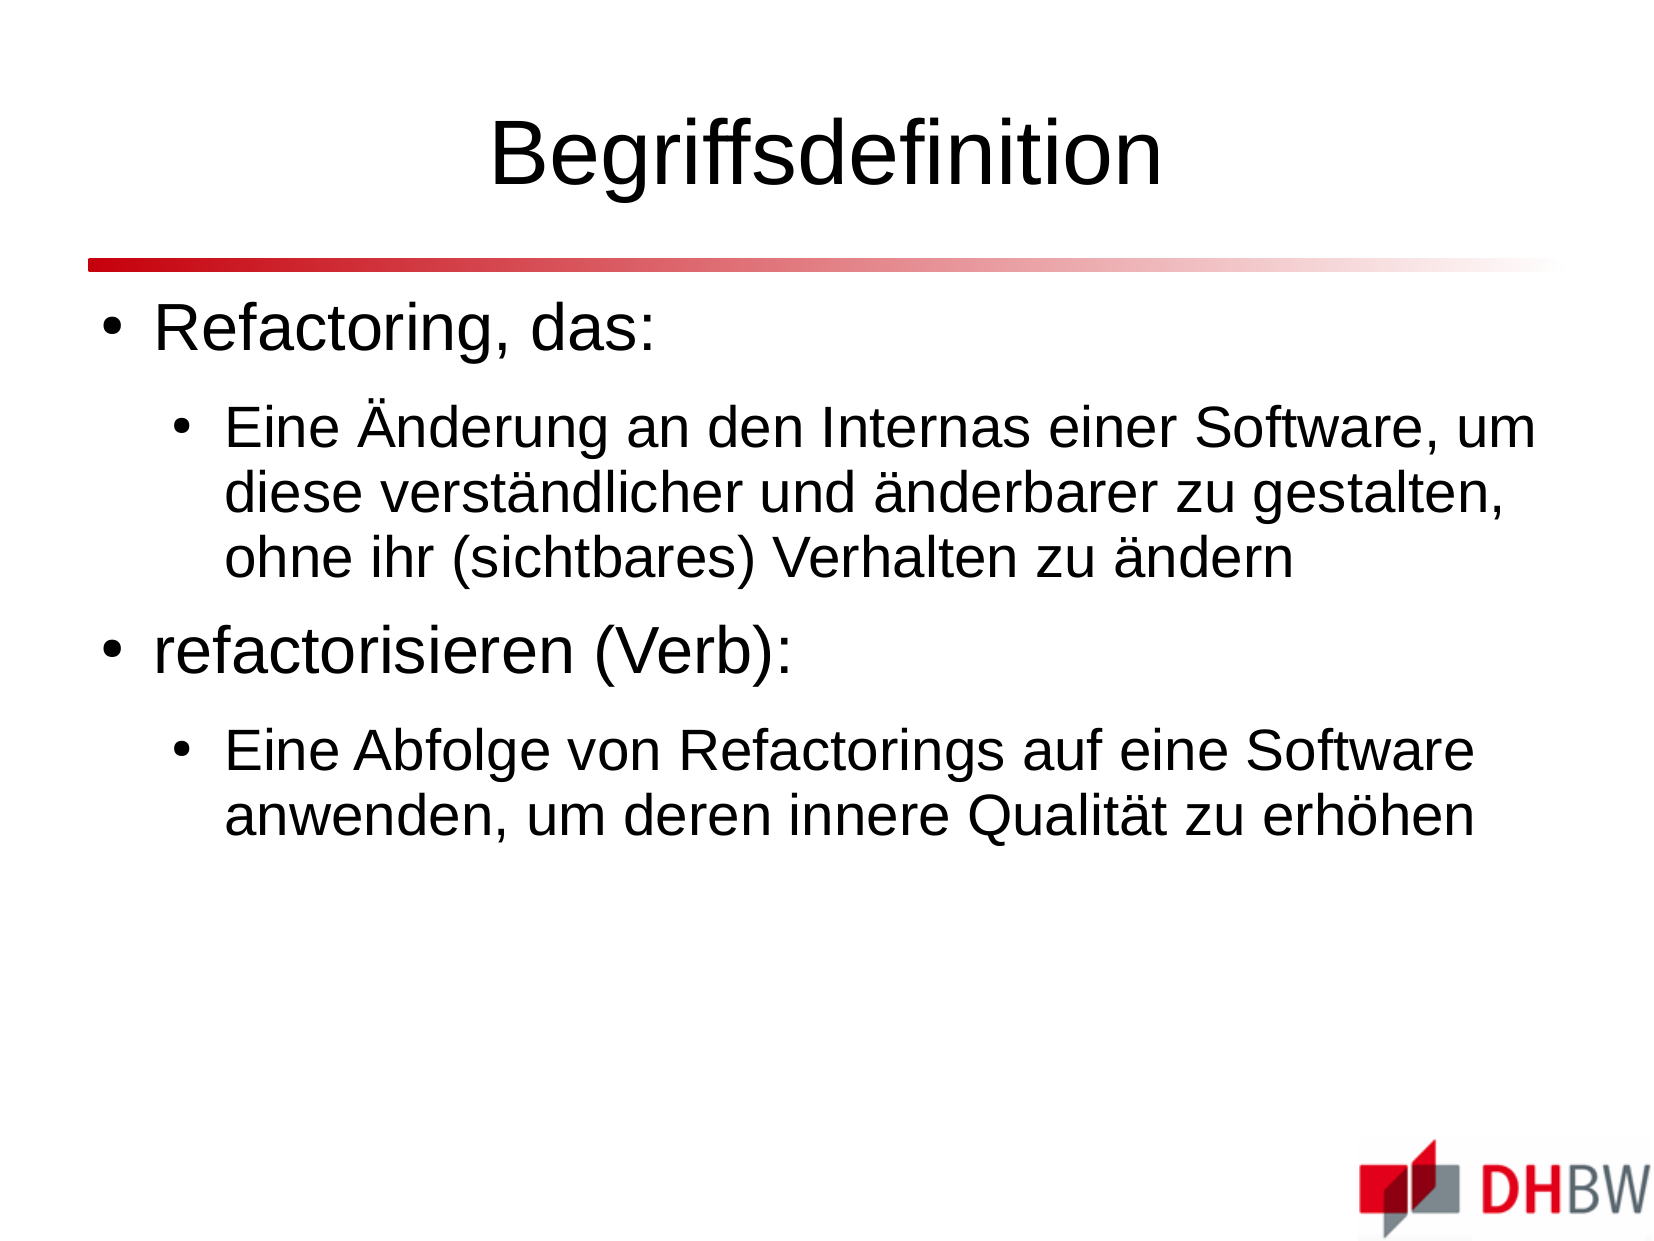

# Begriffsdefinition
Refactoring, das:
Eine Änderung an den Internas einer Software, um diese verständlicher und änderbarer zu gestalten, ohne ihr (sichtbares) Verhalten zu ändern
refactorisieren (Verb):
Eine Abfolge von Refactorings auf eine Software anwenden, um deren innere Qualität zu erhöhen